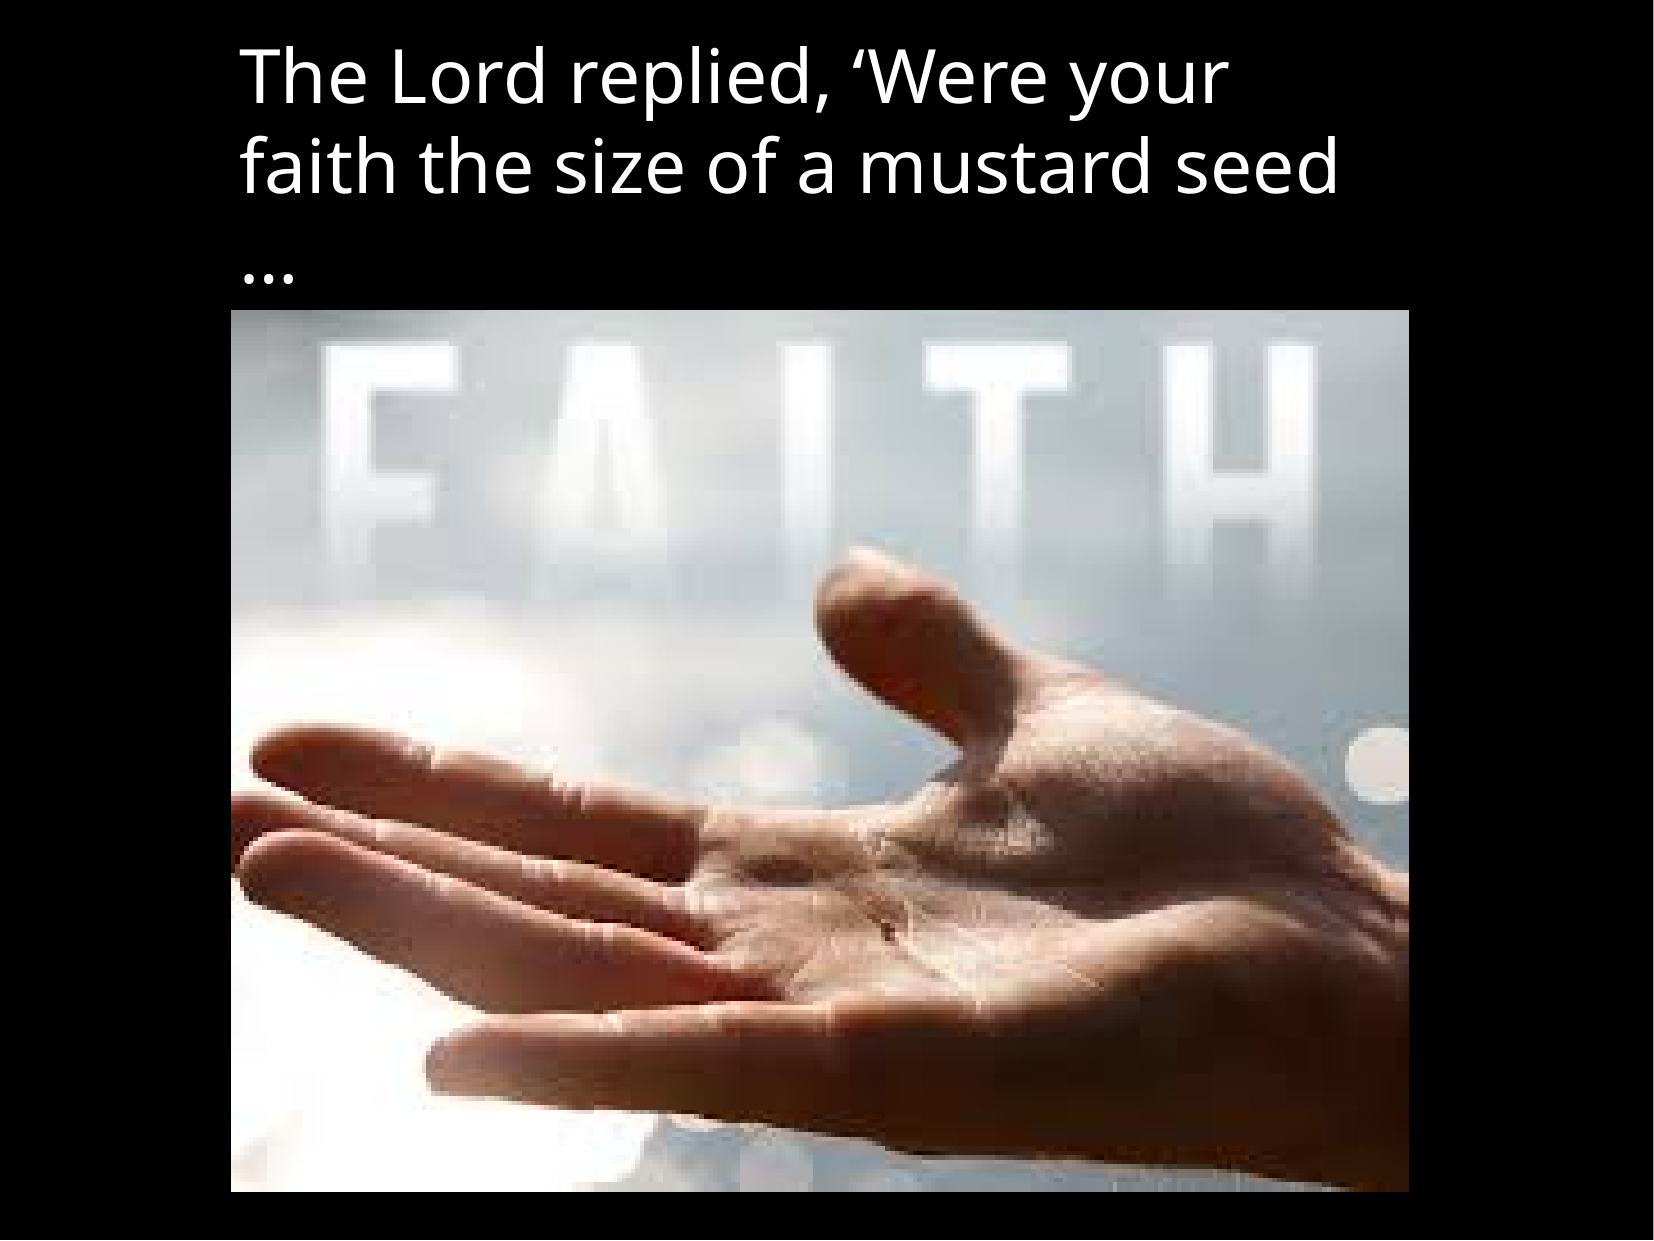

The Lord replied, ‘Were your faith the size of a mustard seed …